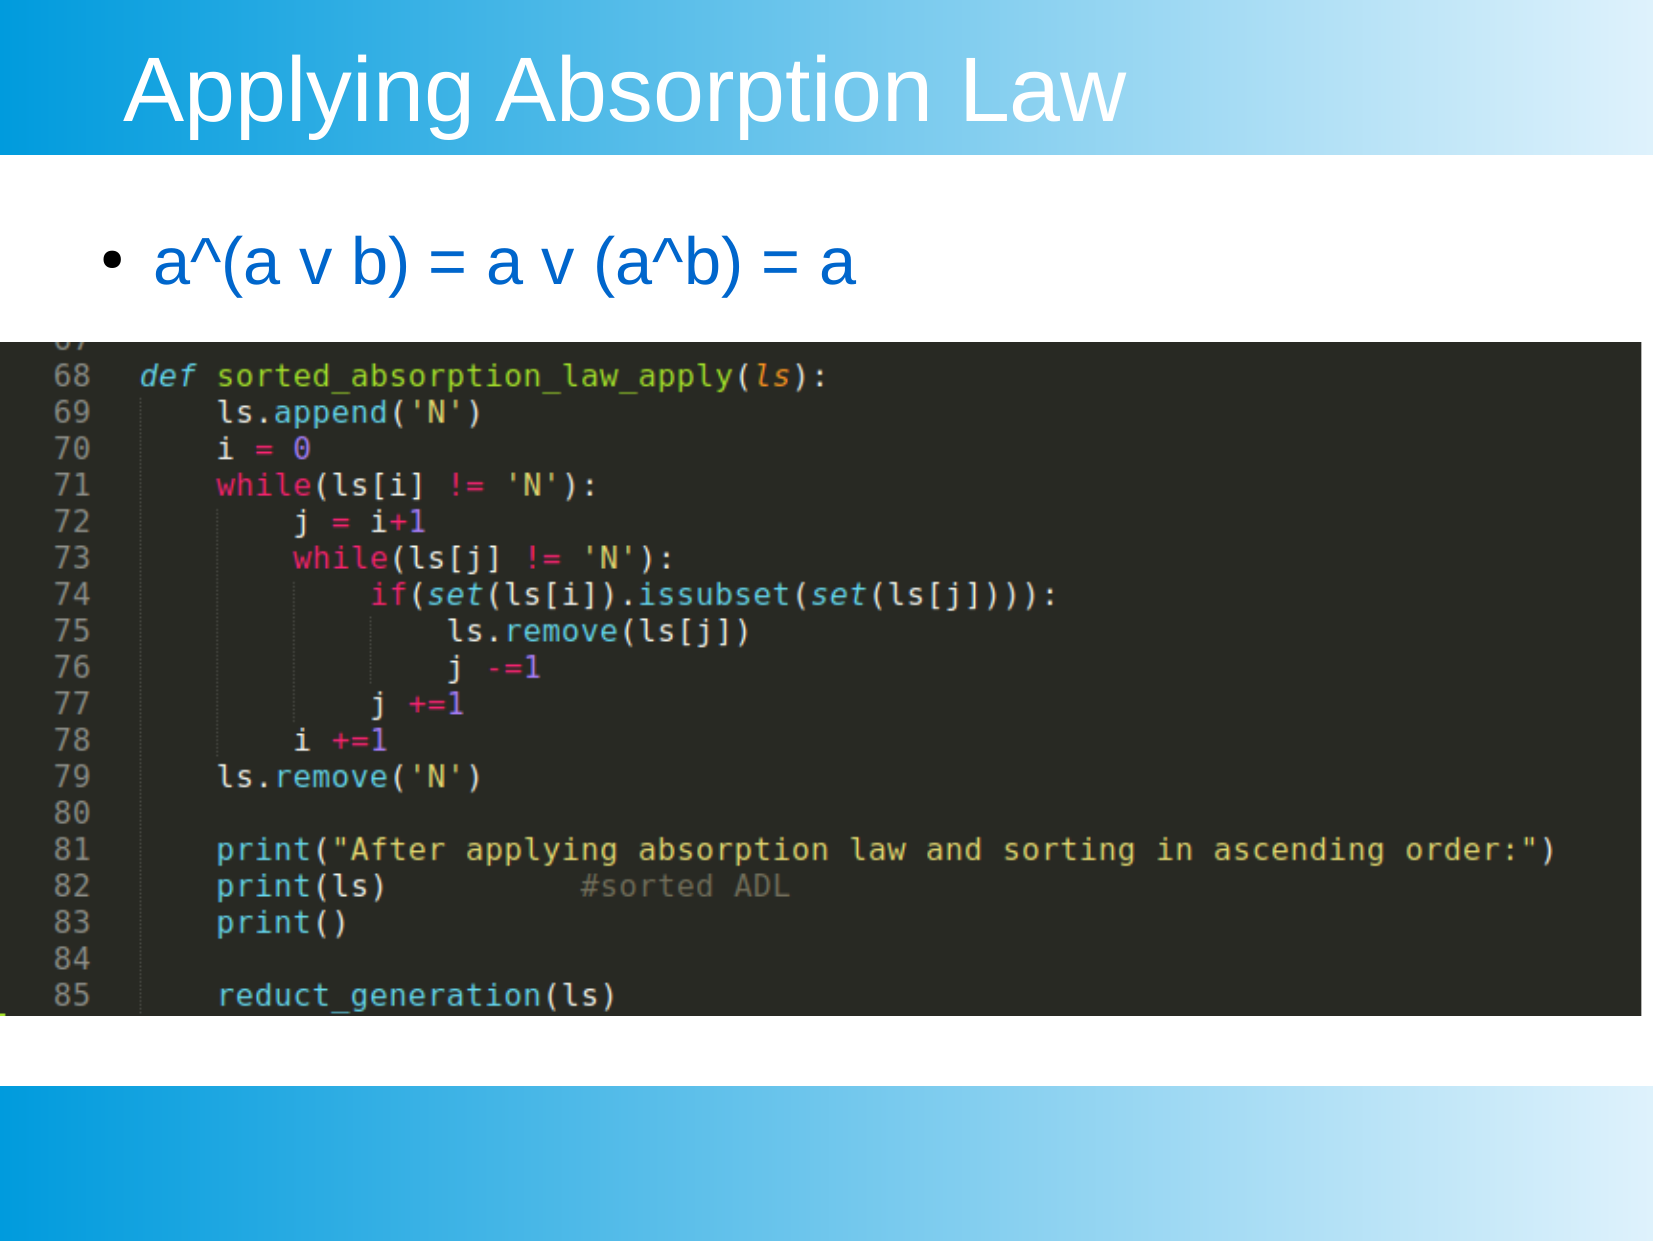

# Applying Absorption Law
a^(a v b) = a v (a^b) = a